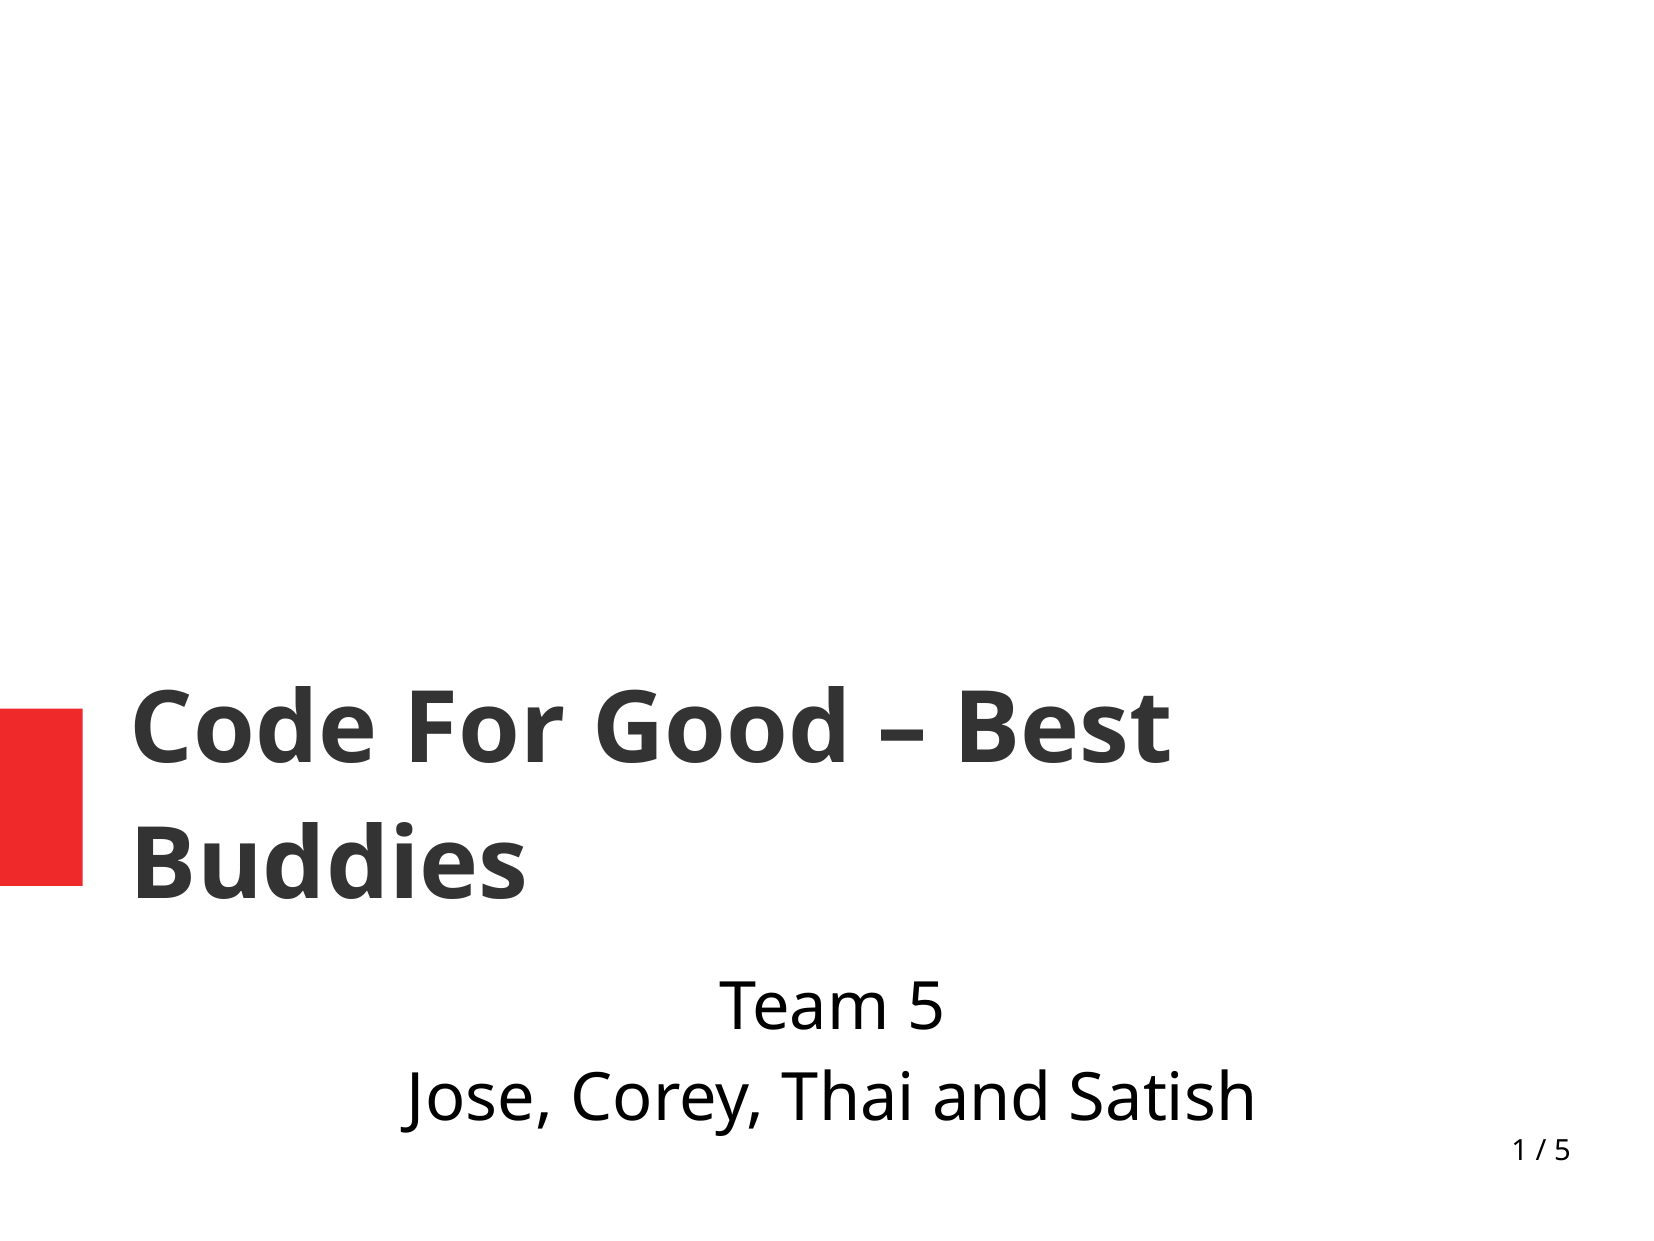

# Code For Good – Best Buddies
Team 5
Jose, Corey, Thai and Satish
1